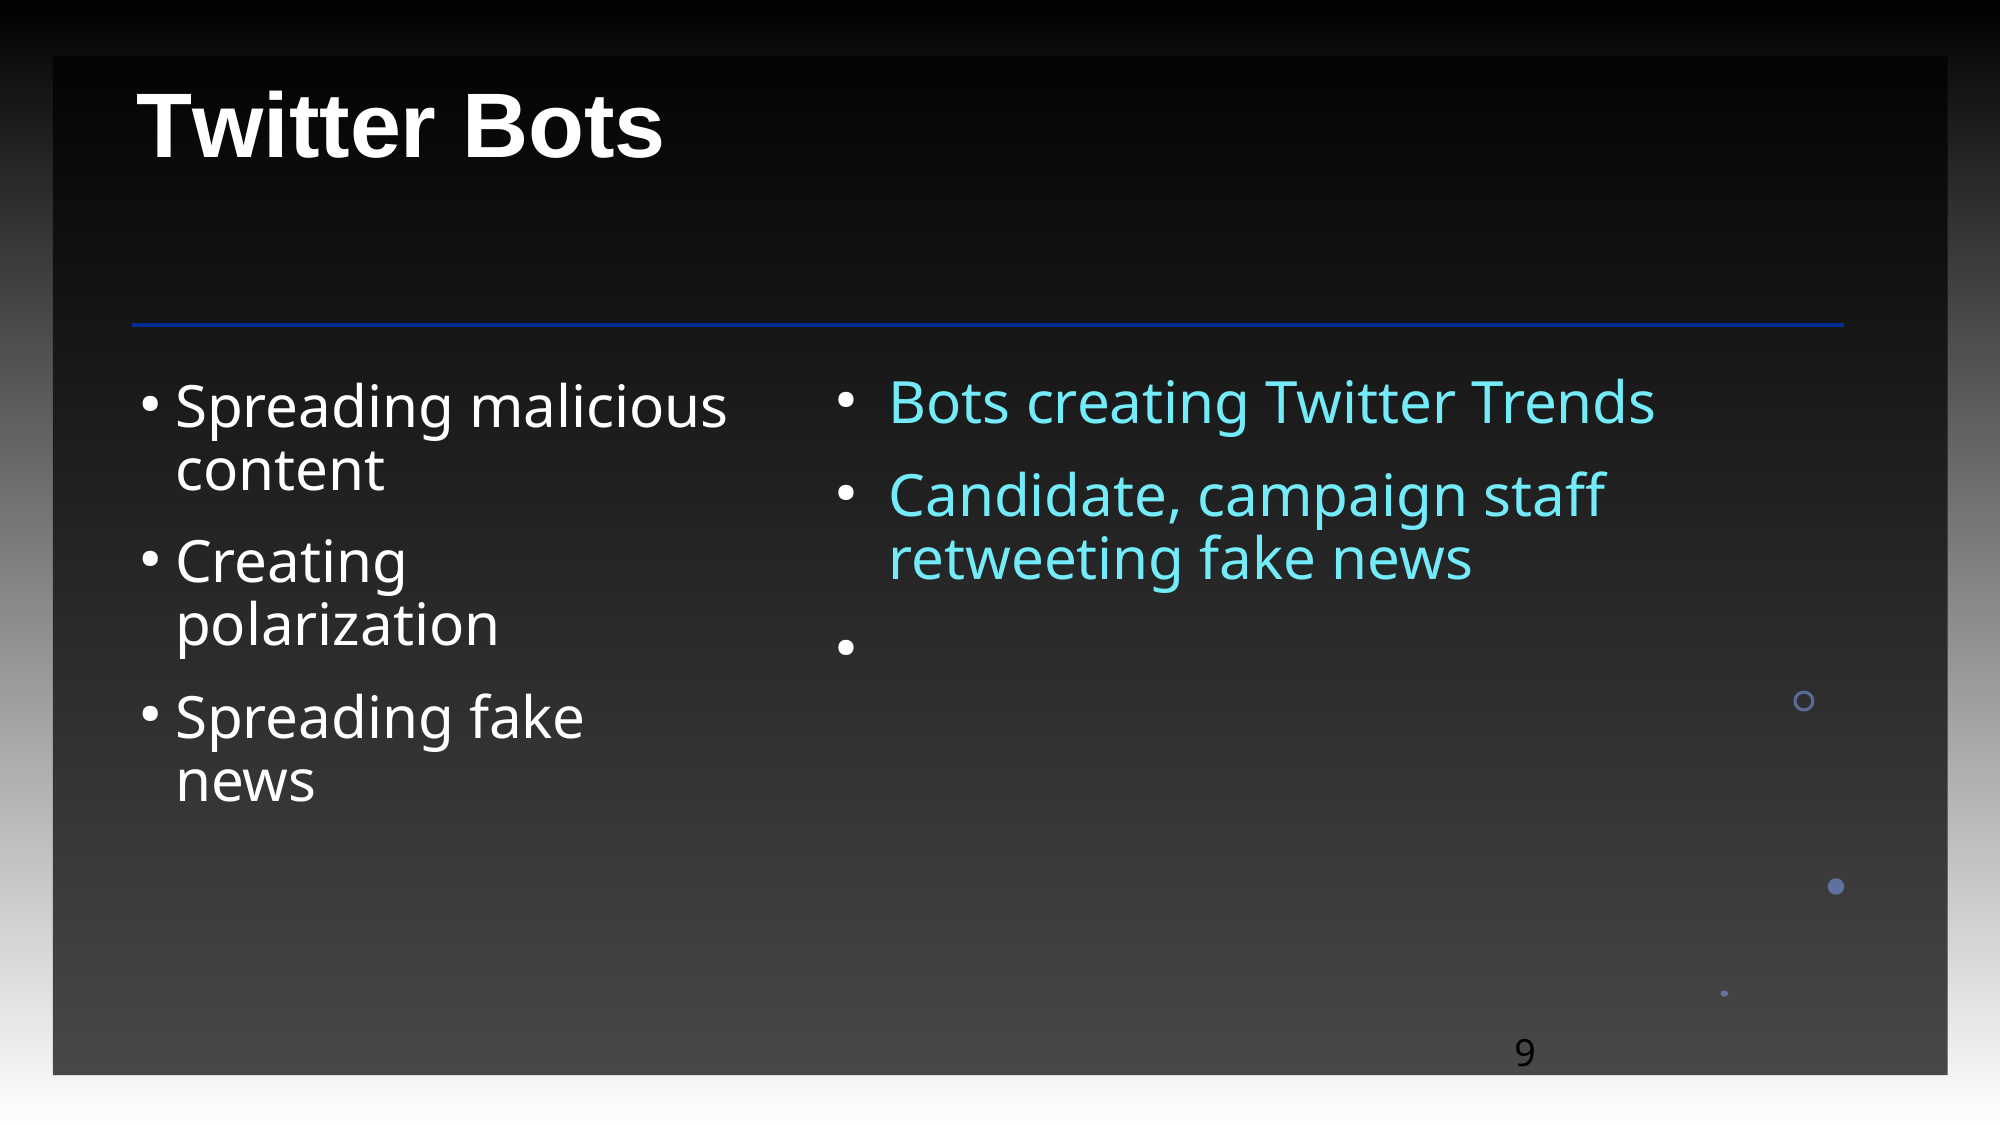

# Twitter Bots
Bots creating Twitter Trends
Candidate, campaign staff retweeting fake news
Spreading malicious content
Creating polarization
Spreading fake news